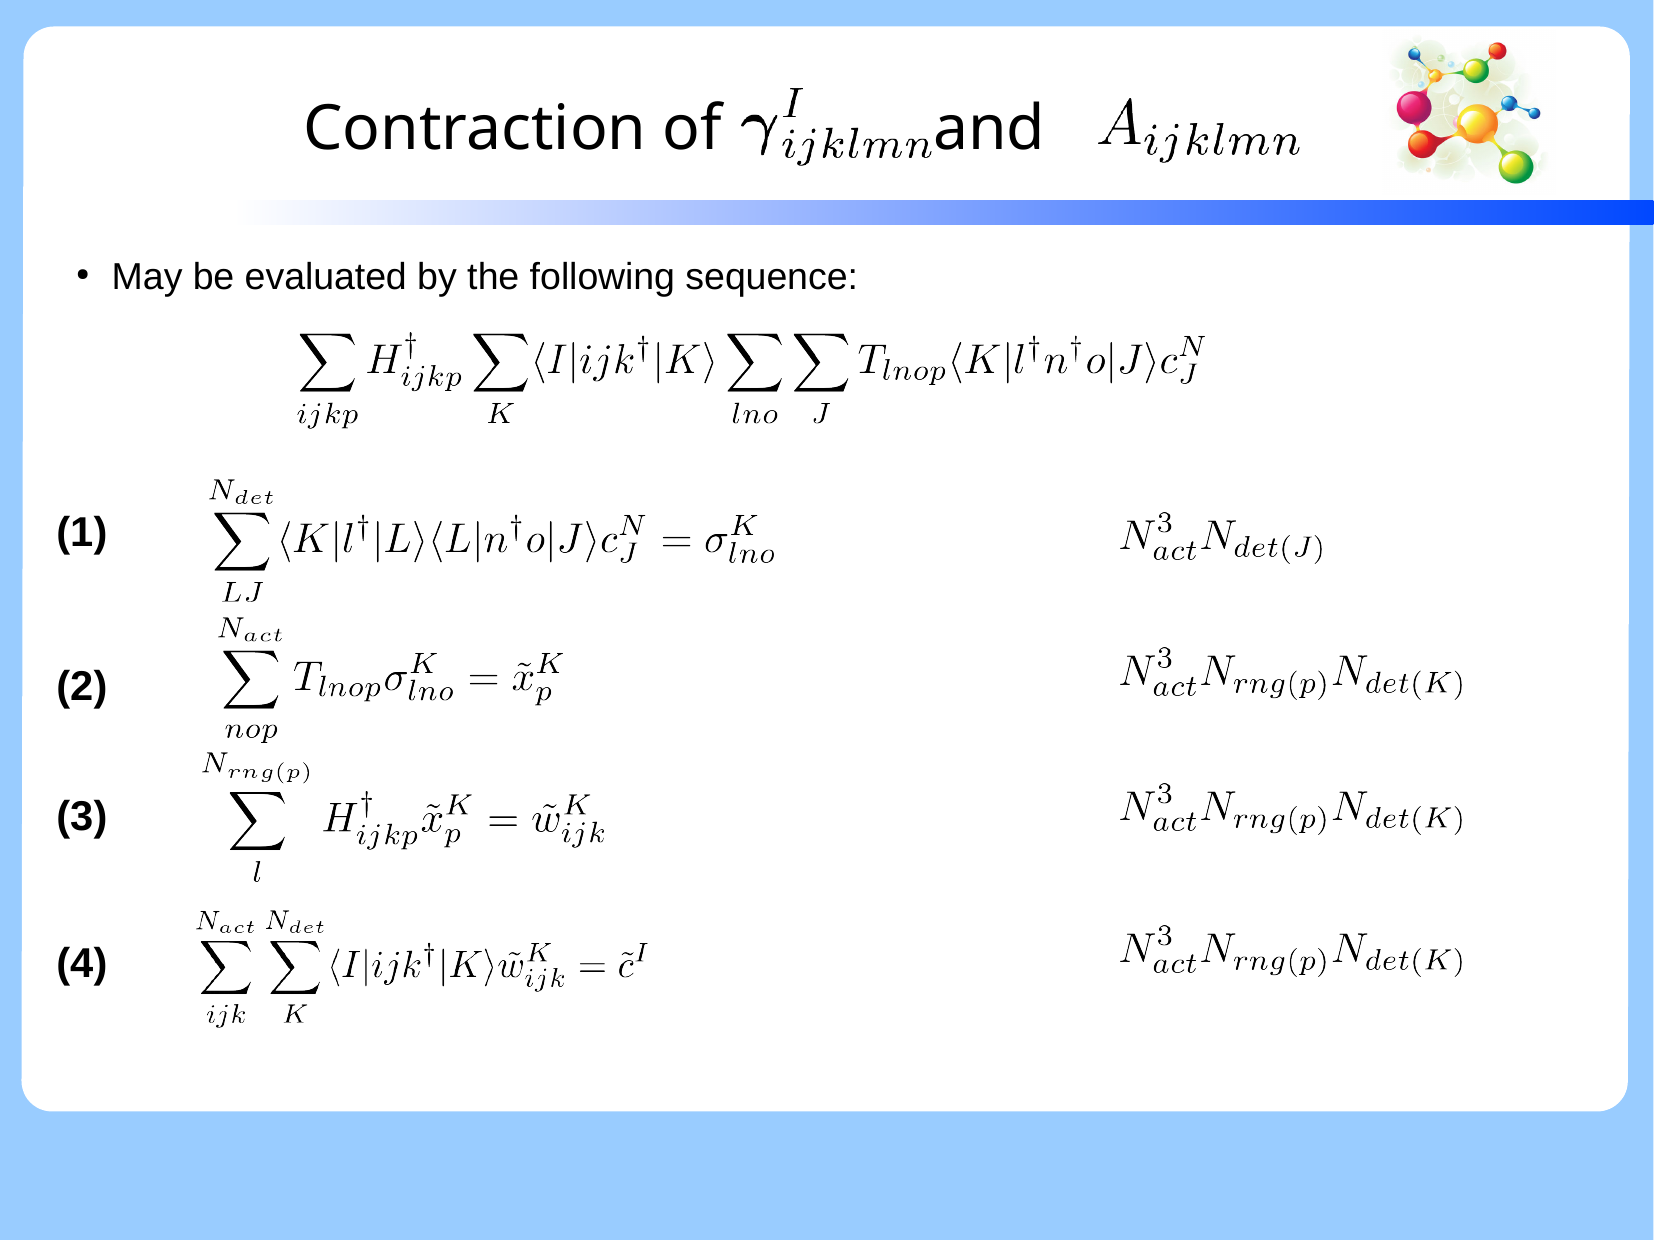

# Contraction of and
May be evaluated by the following sequence:
(1)
(2)
(3)
(4)